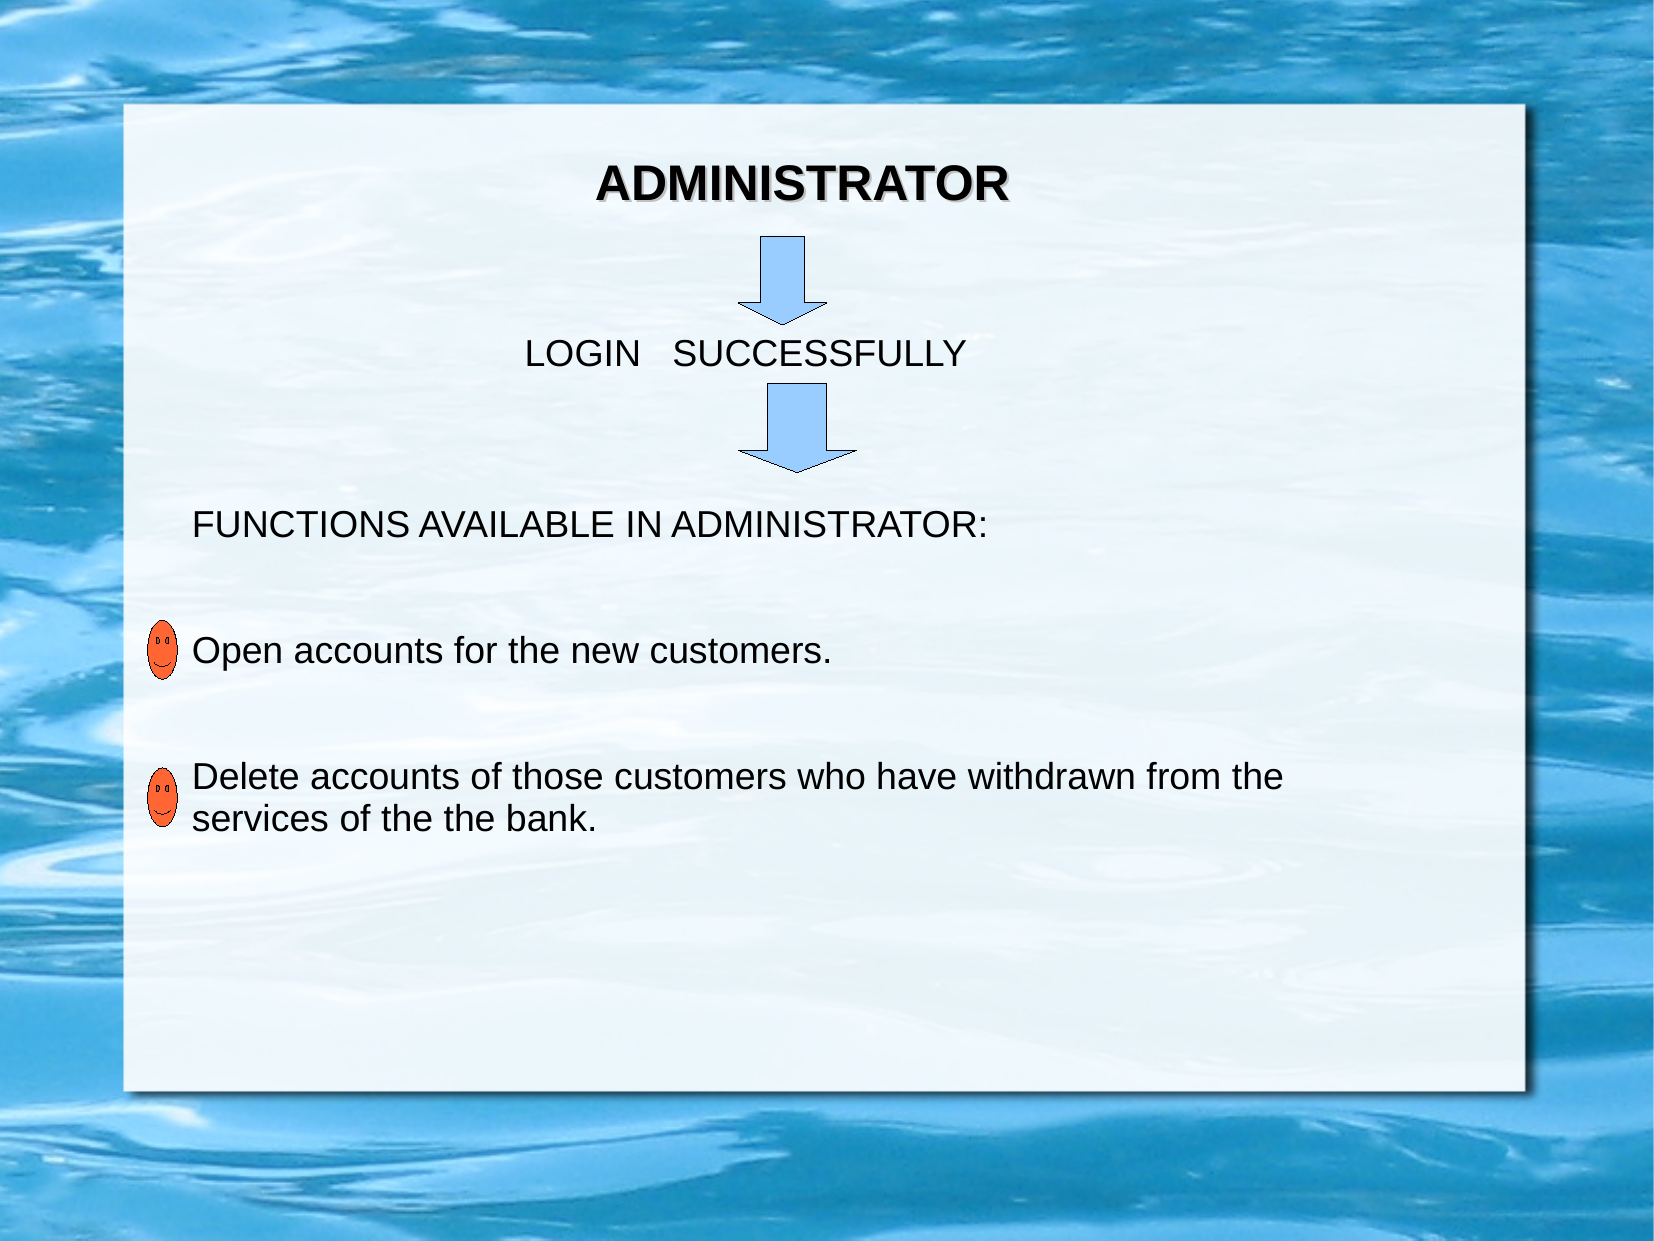

ADMINISTRATOR
 LOGIN SUCCESSFULLY
FUNCTIONS AVAILABLE IN ADMINISTRATOR:
Open accounts for the new customers.
Delete accounts of those customers who have withdrawn from the services of the the bank.